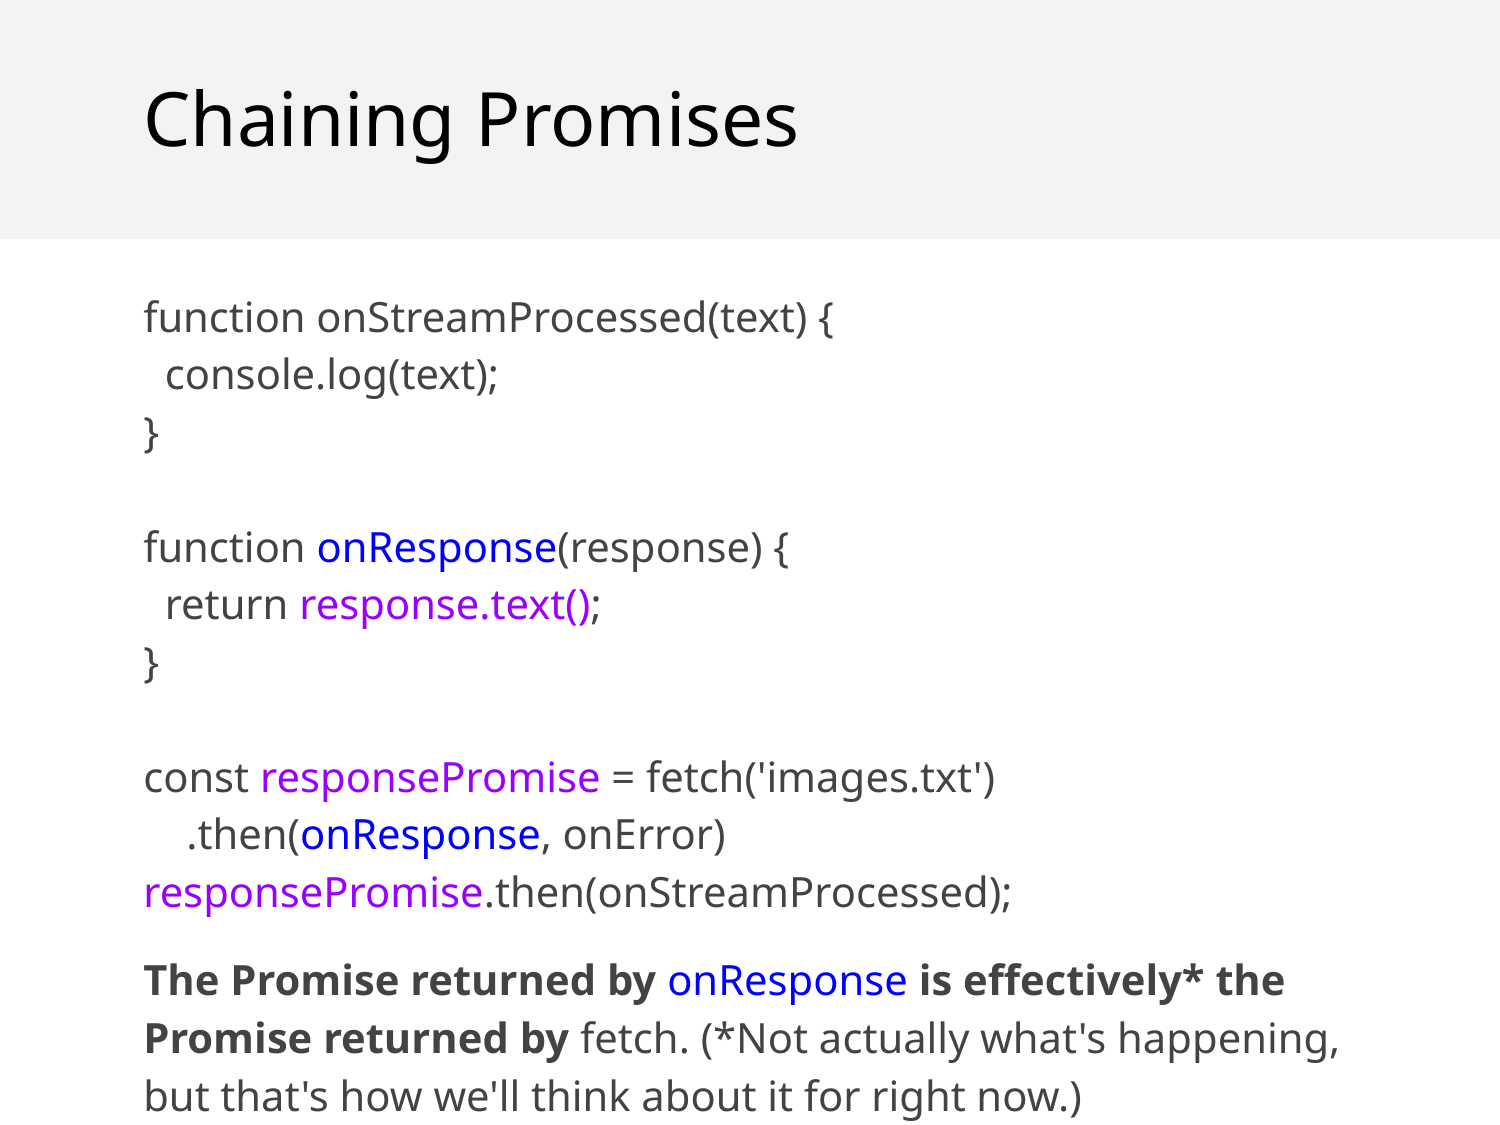

# Chaining Promises
function onStreamProcessed(text) {
 console.log(text);
}
function onResponse(response) {
 return response.text();
}
const responsePromise = fetch('images.txt')
 .then(onResponse, onError)
responsePromise.then(onStreamProcessed);
The Promise returned by onResponse is effectively* the Promise returned by fetch. (*Not actually what's happening, but that's how we'll think about it for right now.)